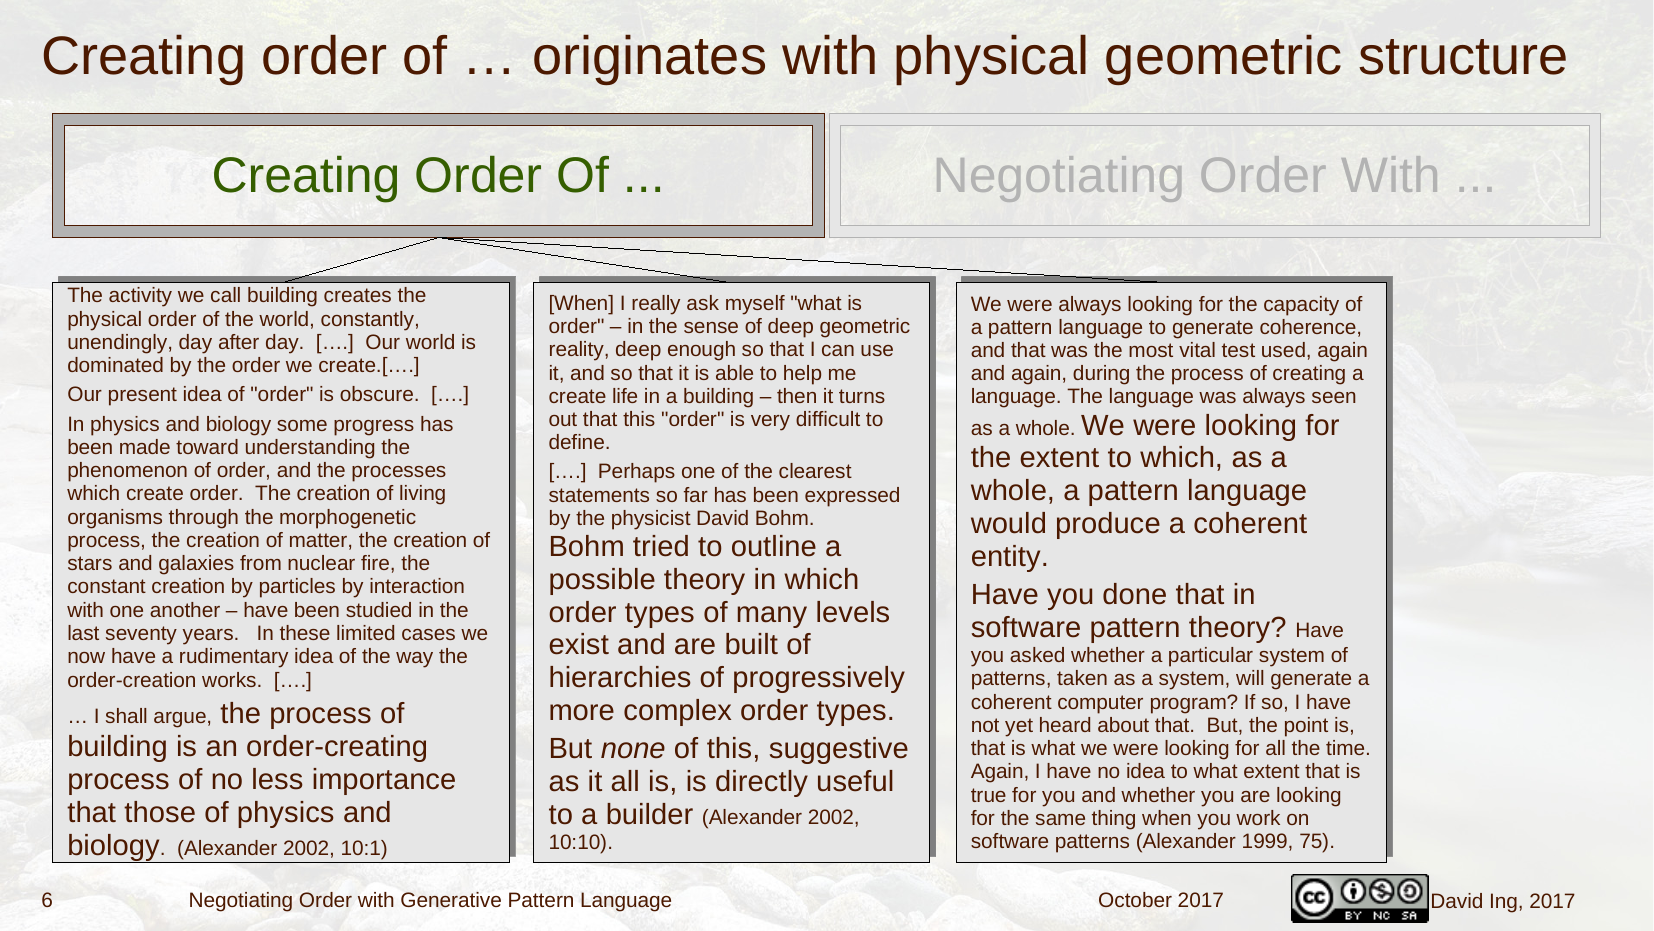

# Creating order of … originates with physical geometric structure
Creating Order Of ...
Negotiating Order With ...
The activity we call building creates the physical order of the world, constantly, unendingly, day after day. [….] Our world is dominated by the order we create.[….]
Our present idea of "order" is obscure. [….]
In physics and biology some progress has been made toward understanding the phenomenon of order, and the processes which create order. The creation of living organisms through the morphogenetic process, the creation of matter, the creation of stars and galaxies from nuclear fire, the constant creation by particles by interaction with one another – have been studied in the last seventy years. In these limited cases we now have a rudimentary idea of the way the order-creation works. [….]
… I shall argue, the process of building is an order-creating process of no less importance that those of physics and biology. (Alexander 2002, 10:1)
[When] I really ask myself "what is order" – in the sense of deep geometric reality, deep enough so that I can use it, and so that it is able to help me create life in a building – then it turns out that this "order" is very difficult to define.
[….] Perhaps one of the clearest statements so far has been expressed by the physicist David Bohm.
Bohm tried to outline a possible theory in which order types of many levels exist and are built of hierarchies of progressively more complex order types.
But none of this, suggestive as it all is, is directly useful to a builder (Alexander 2002, 10:10).
We were always looking for the capacity of a pattern language to generate coherence, and that was the most vital test used, again and again, during the process of creating a language. The language was always seen as a whole. We were looking for the extent to which, as a whole, a pattern language would produce a coherent entity.
Have you done that in software pattern theory? Have you asked whether a particular system of patterns, taken as a system, will generate a coherent computer program? If so, I have not yet heard about that. But, the point is, that is what we were looking for all the time. Again, I have no idea to what extent that is true for you and whether you are looking for the same thing when you work on software patterns (Alexander 1999, 75).
Negotiating Order with Generative Pattern Language
October 2017
6